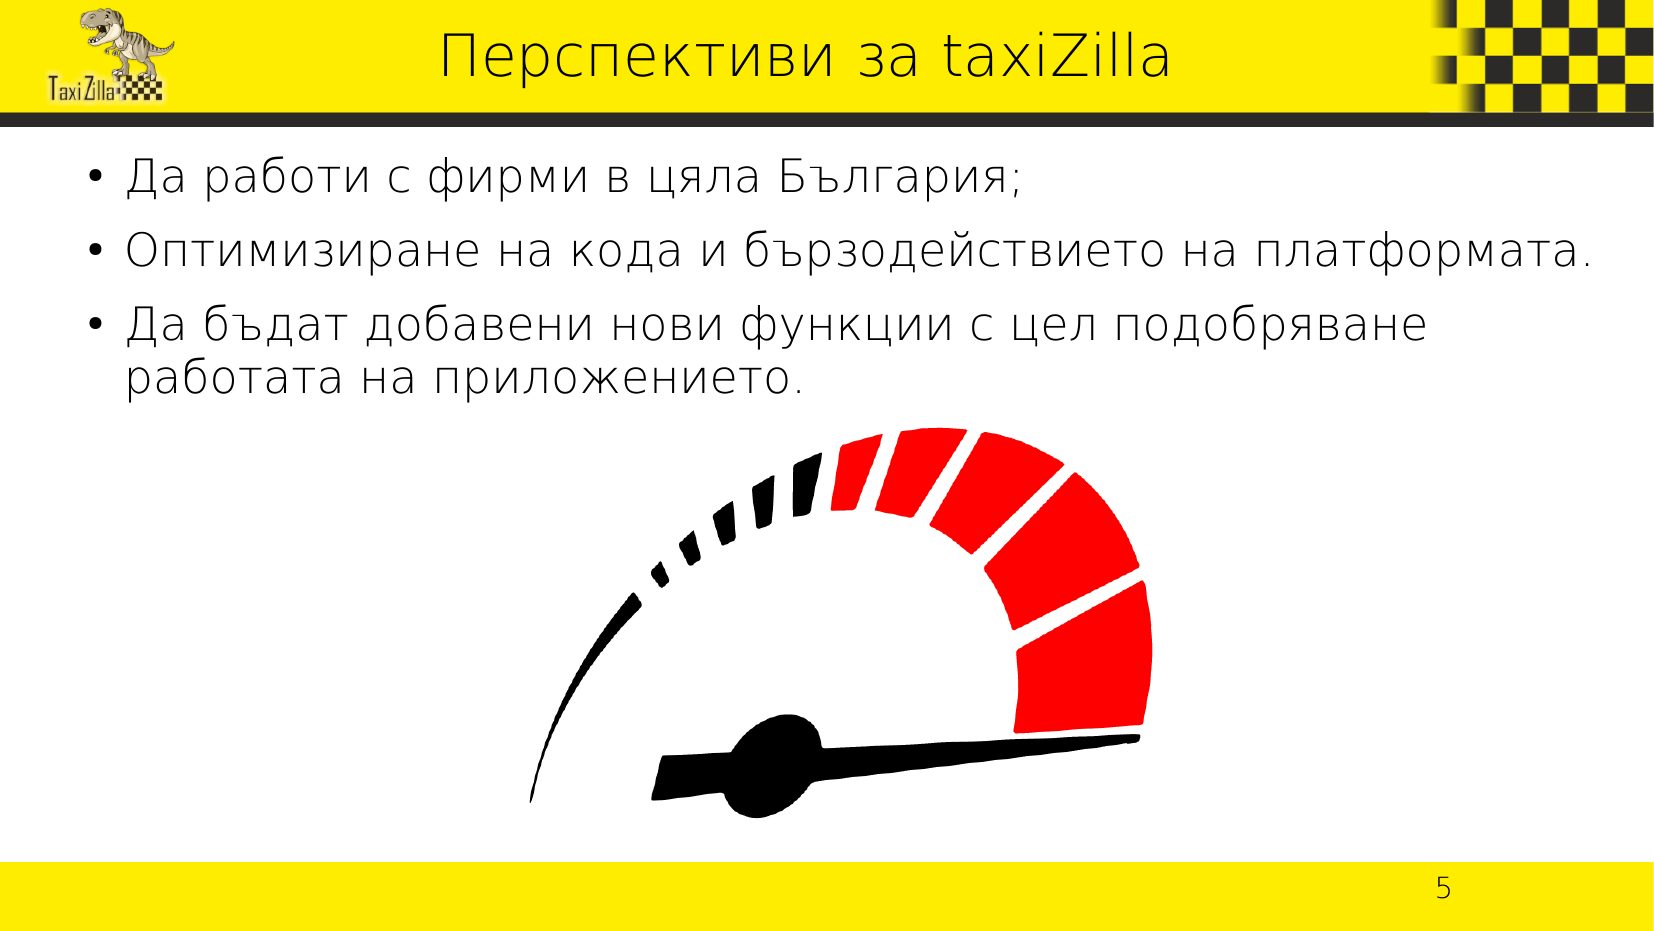

# Перспективи за taxiZilla
Да работи с фирми в цяла България;
Оптимизиране на кода и бързодействието на платформата.
Да бъдат добавени нови функции с цел подобряване работата на приложението.